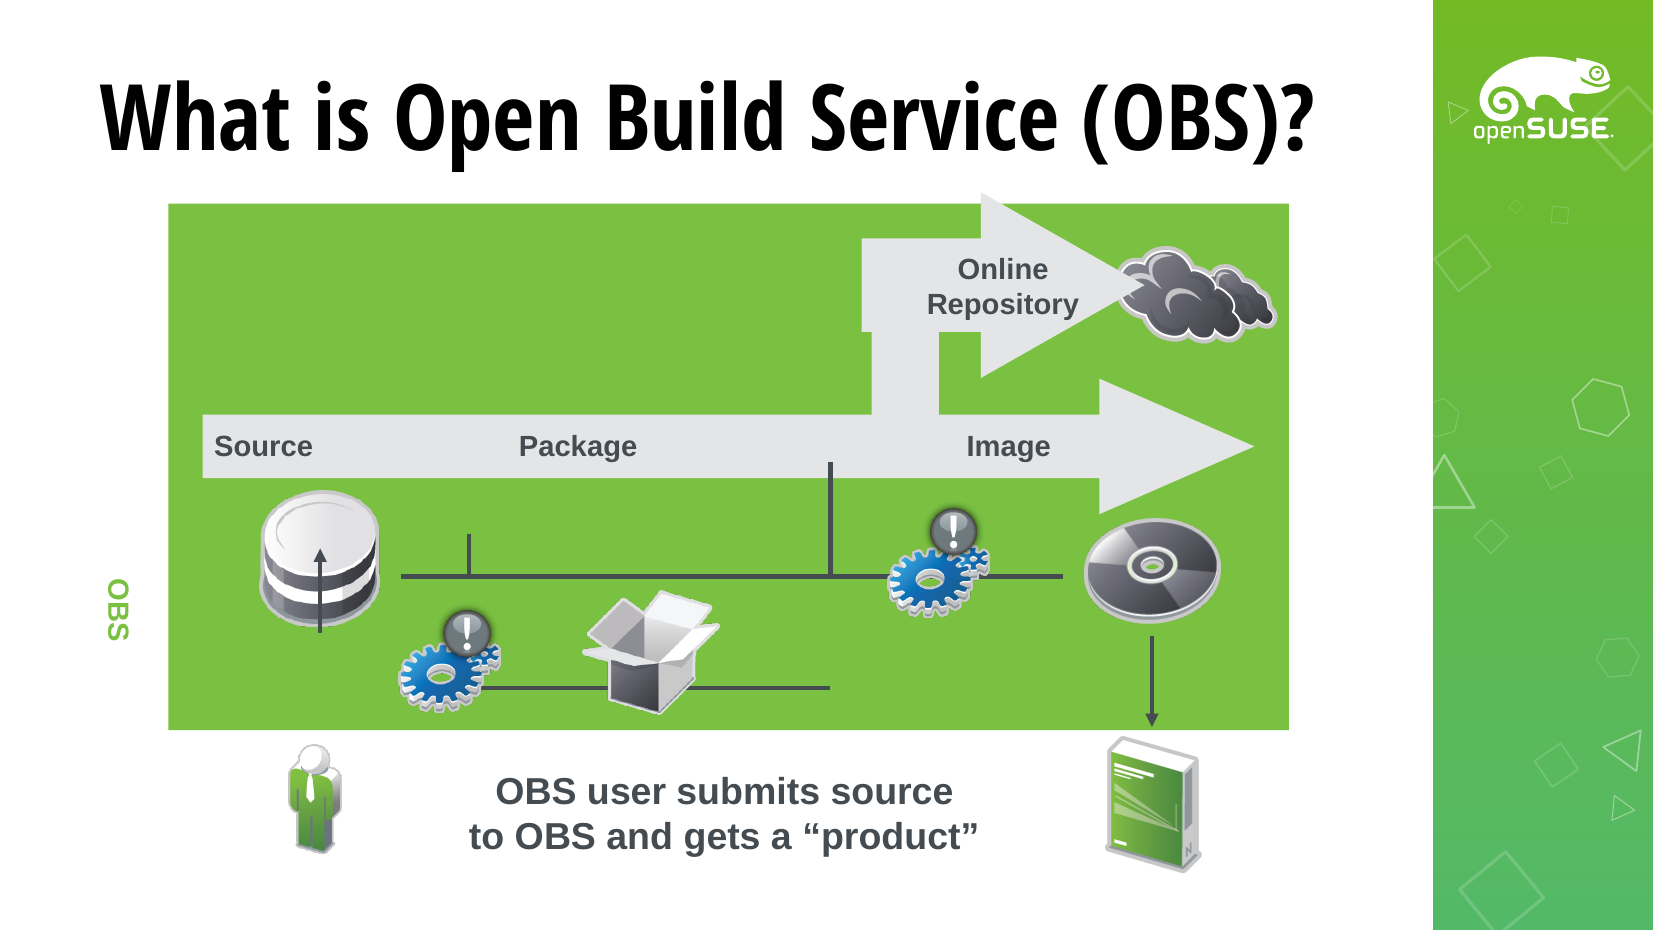

# What is Open Build Service (OBS)?
Online
Repository
Source Package Image
OBS
OBS user submits source
to OBS and gets a “product”